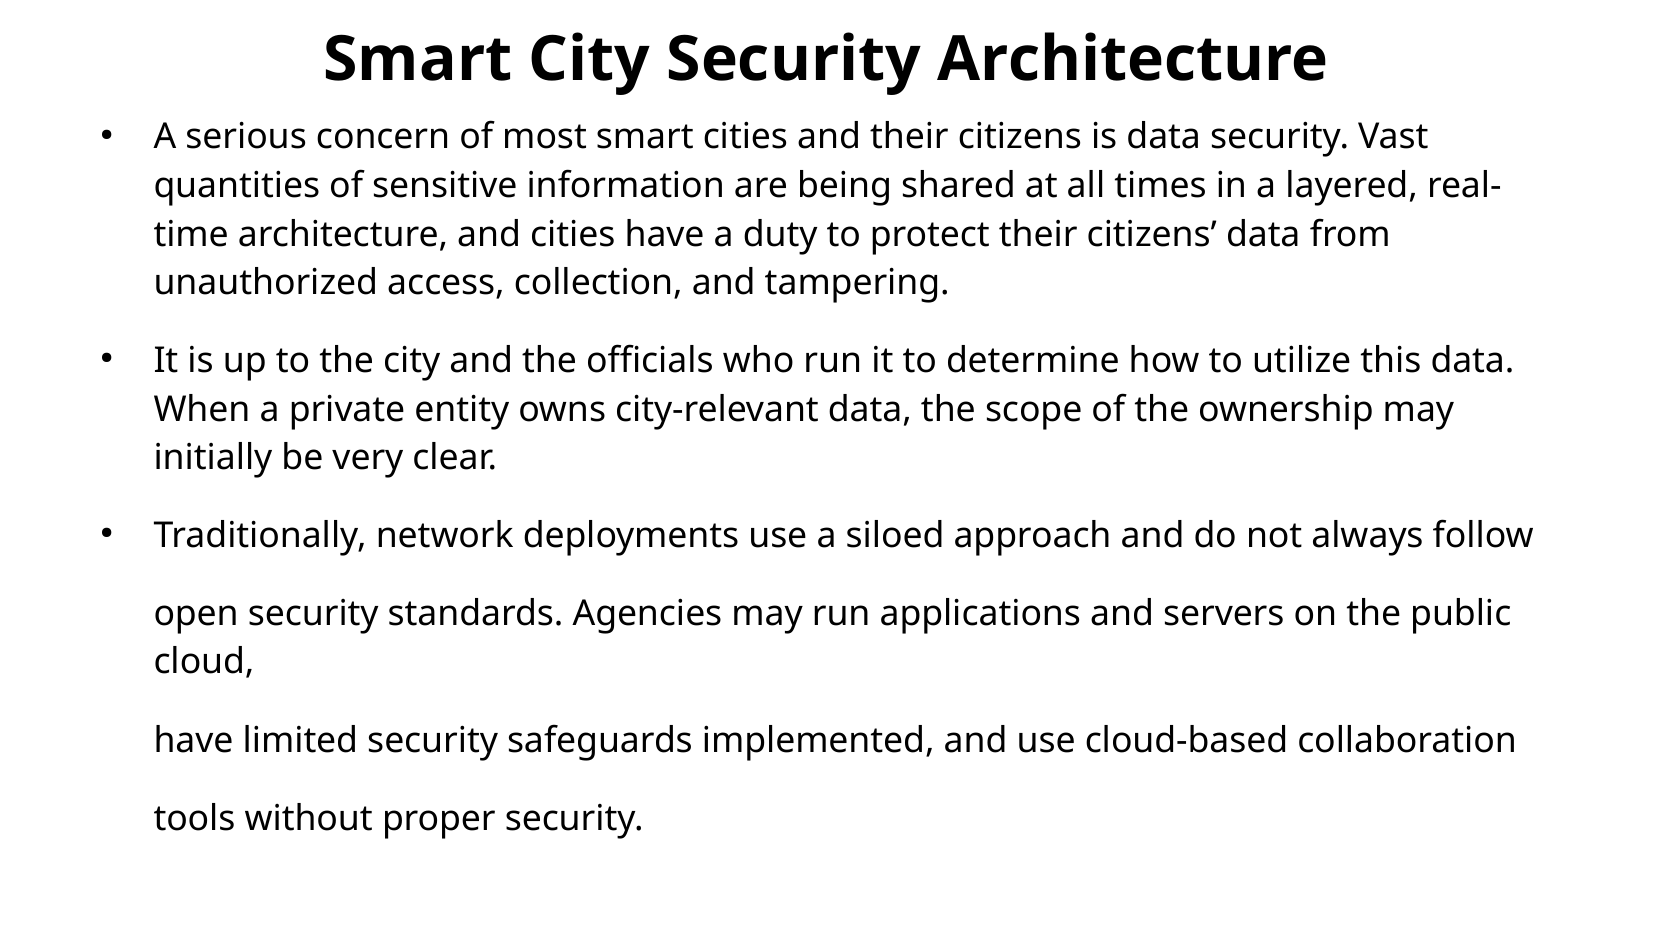

# Smart City Security Architecture
A serious concern of most smart cities and their citizens is data security. Vast quantities of sensitive information are being shared at all times in a layered, real-time architecture, and cities have a duty to protect their citizens’ data from unauthorized access, collection, and tampering.
It is up to the city and the officials who run it to determine how to utilize this data. When a private entity owns city-relevant data, the scope of the ownership may initially be very clear.
Traditionally, network deployments use a siloed approach and do not always follow
open security standards. Agencies may run applications and servers on the public cloud,
have limited security safeguards implemented, and use cloud-based collaboration
tools without proper security.